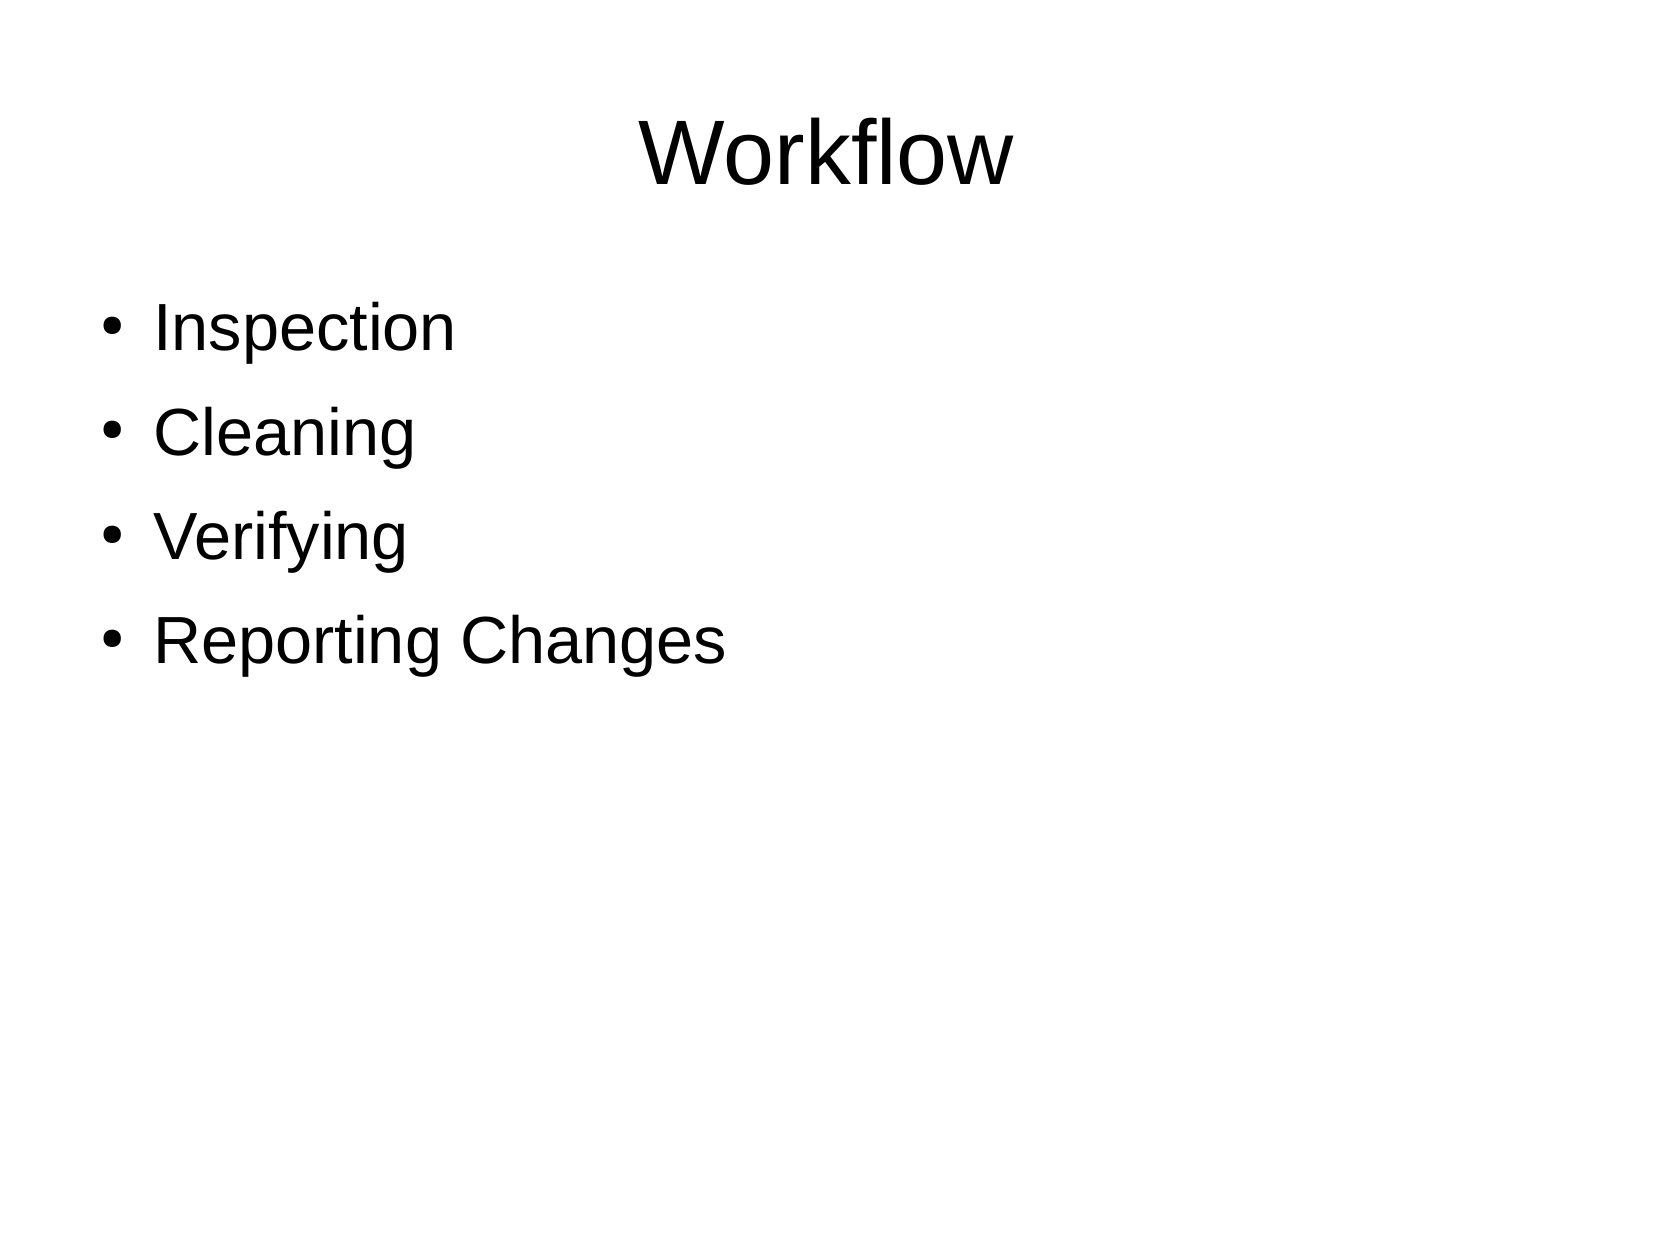

# Workflow
Inspection
Cleaning
Verifying
Reporting Changes